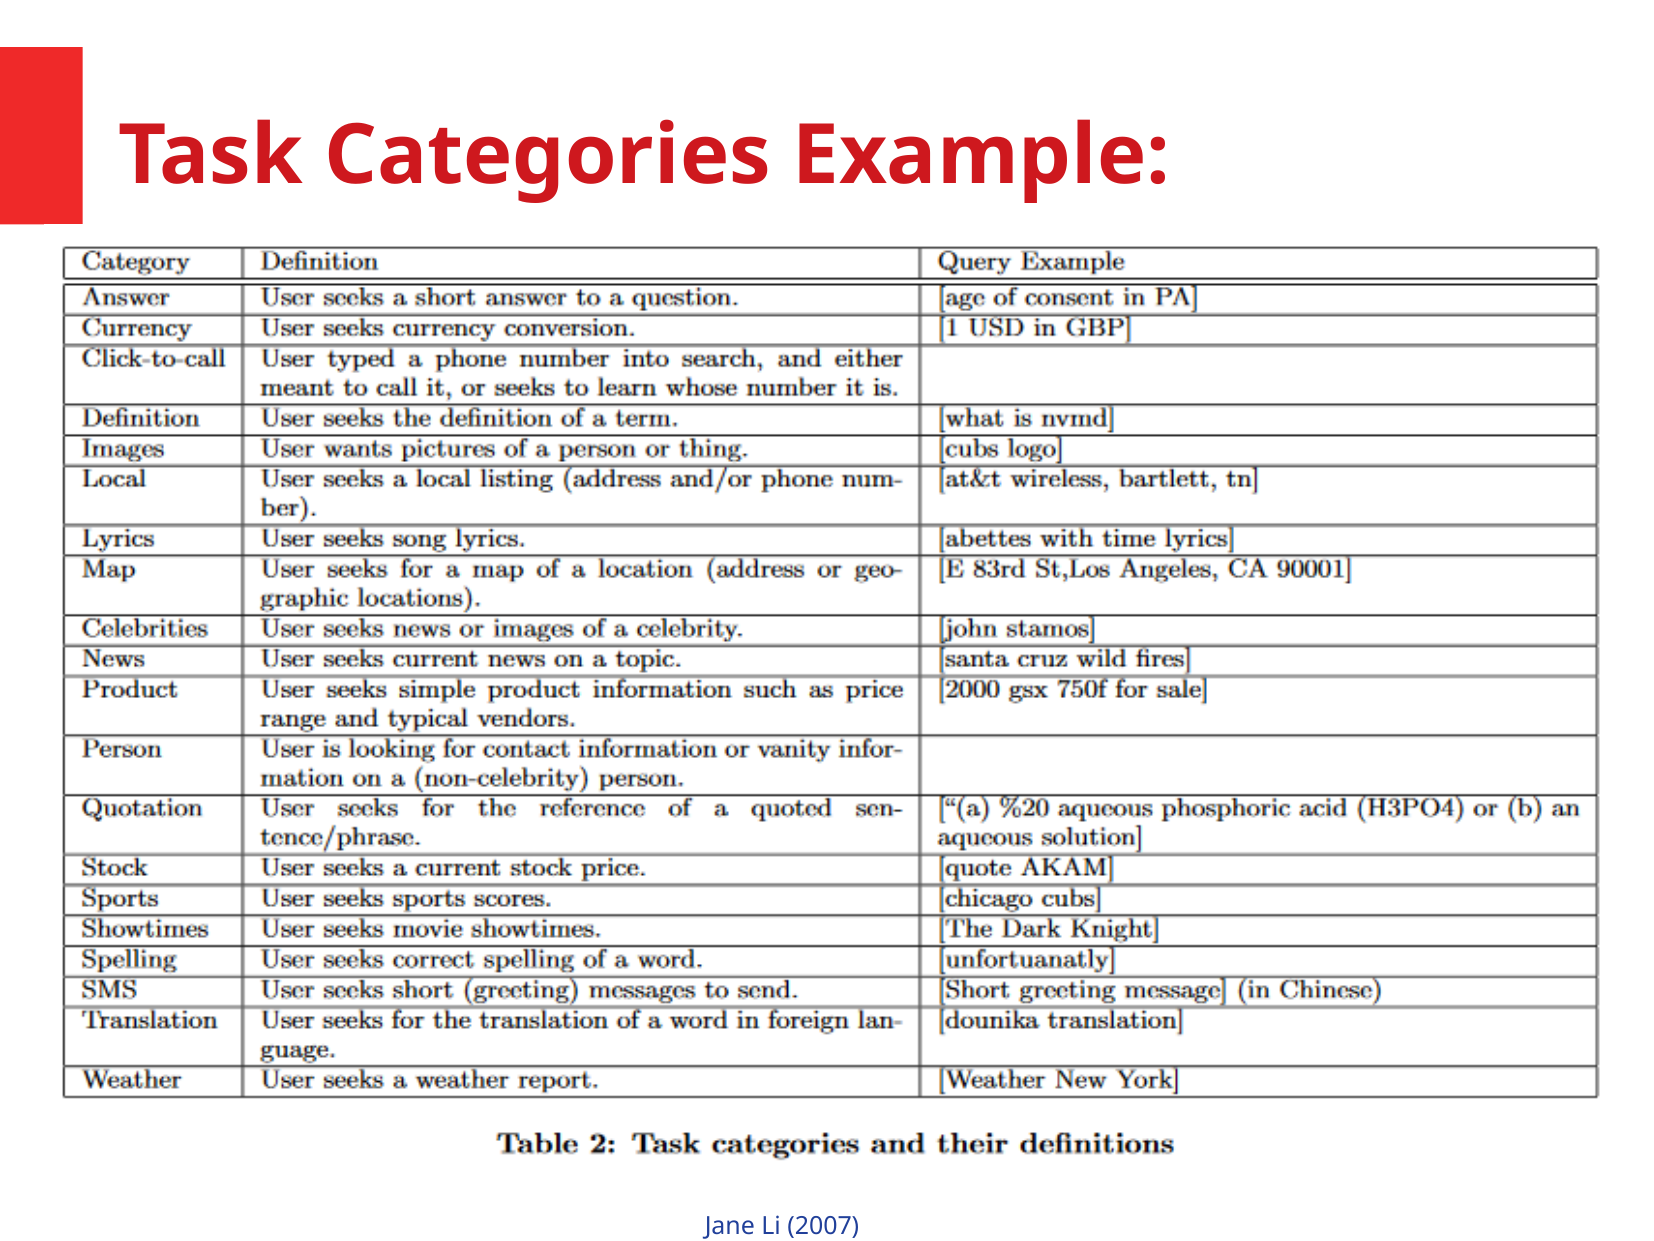

# Task Categories Example:
37
Jane Li (2007)